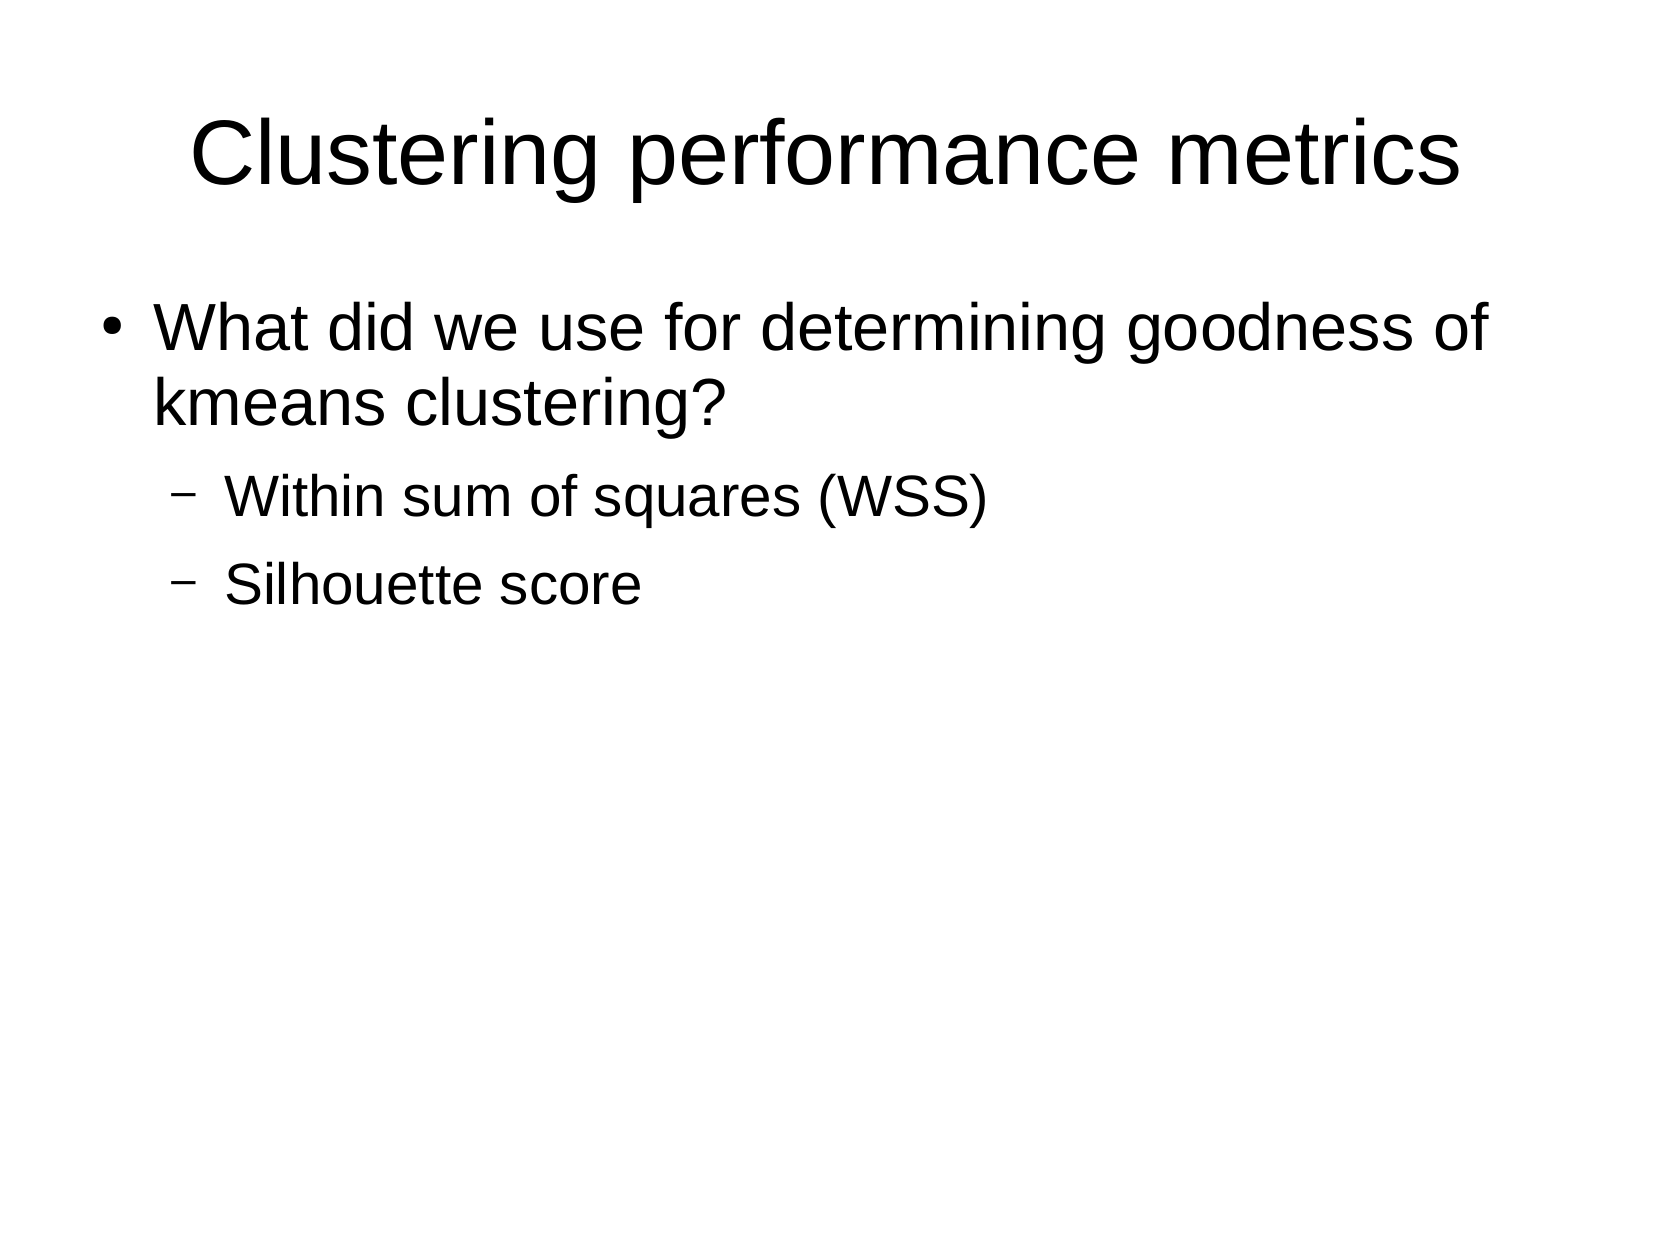

# Clustering performance metrics
What did we use for determining goodness of kmeans clustering?
Within sum of squares (WSS)
Silhouette score